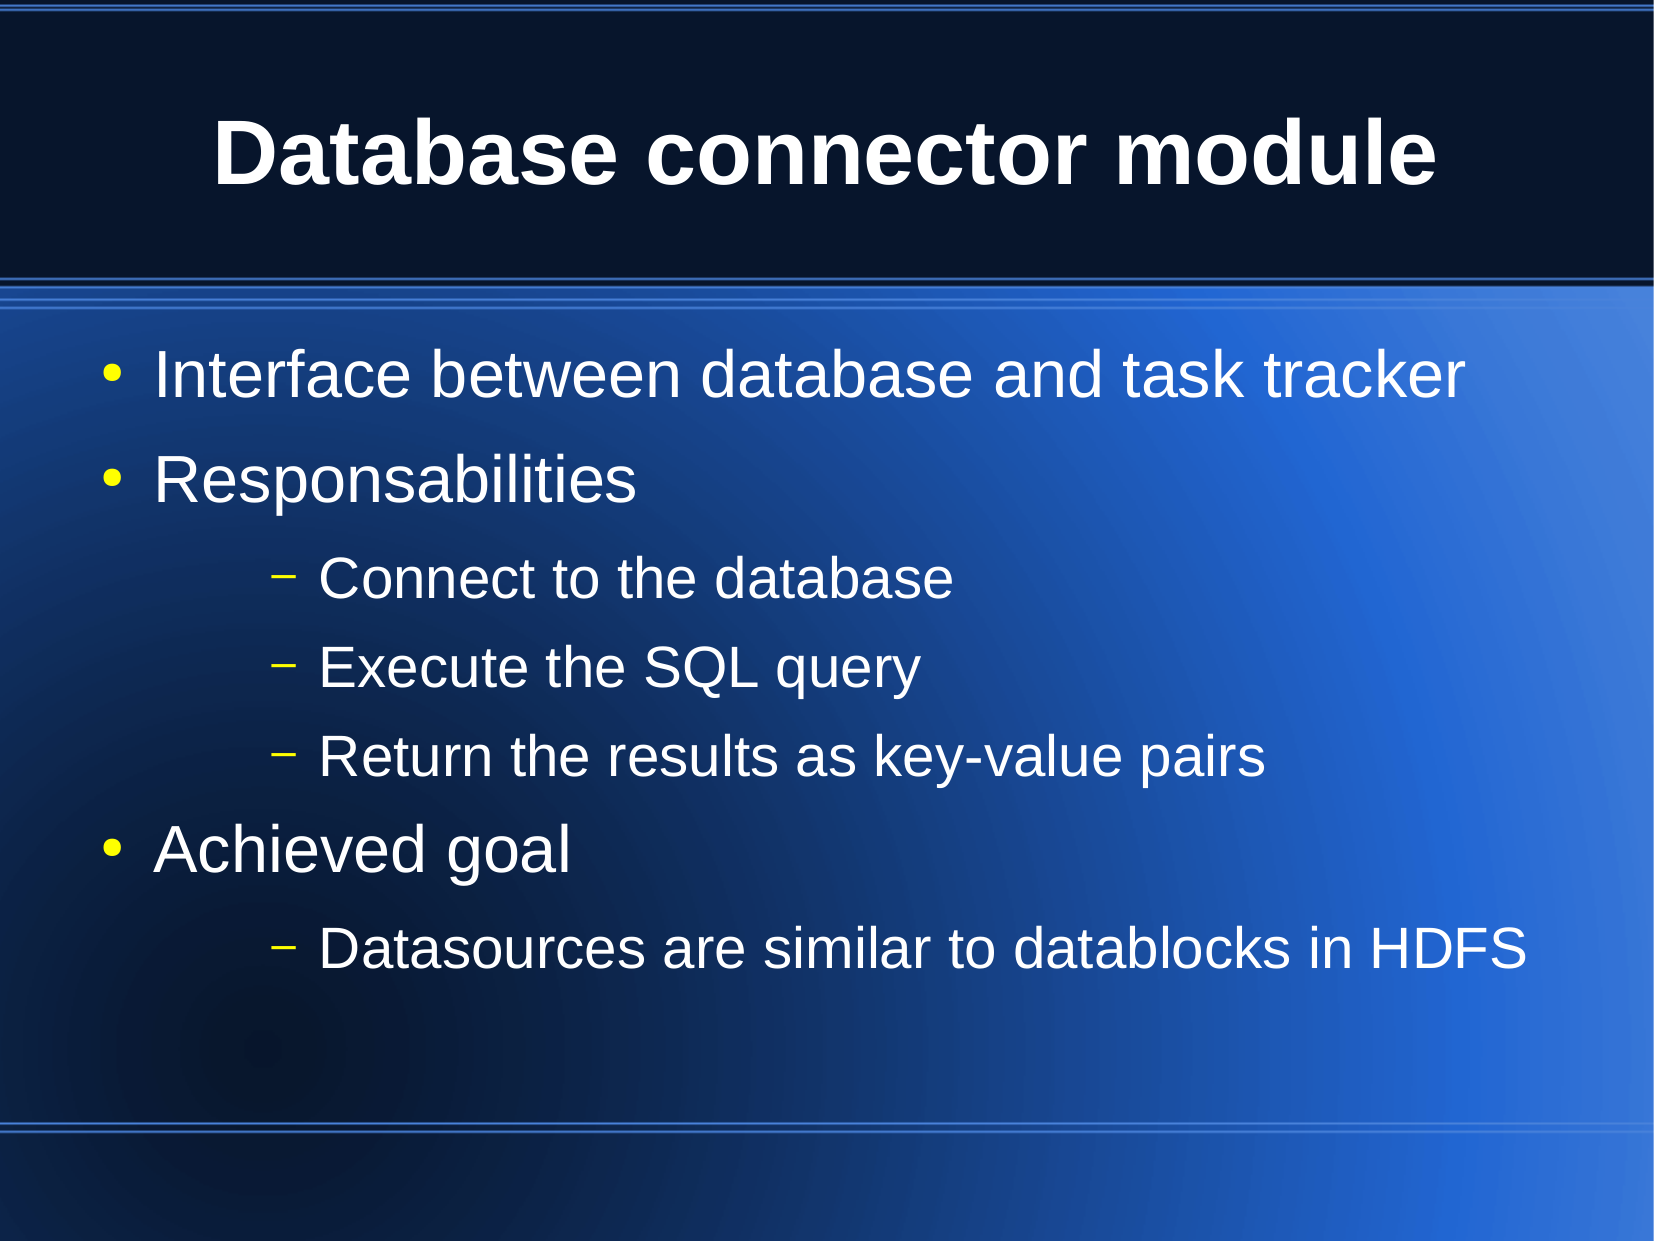

# Database connector module
Interface between database and task tracker
Responsabilities
Connect to the database
Execute the SQL query
Return the results as key-value pairs
Achieved goal
Datasources are similar to datablocks in HDFS